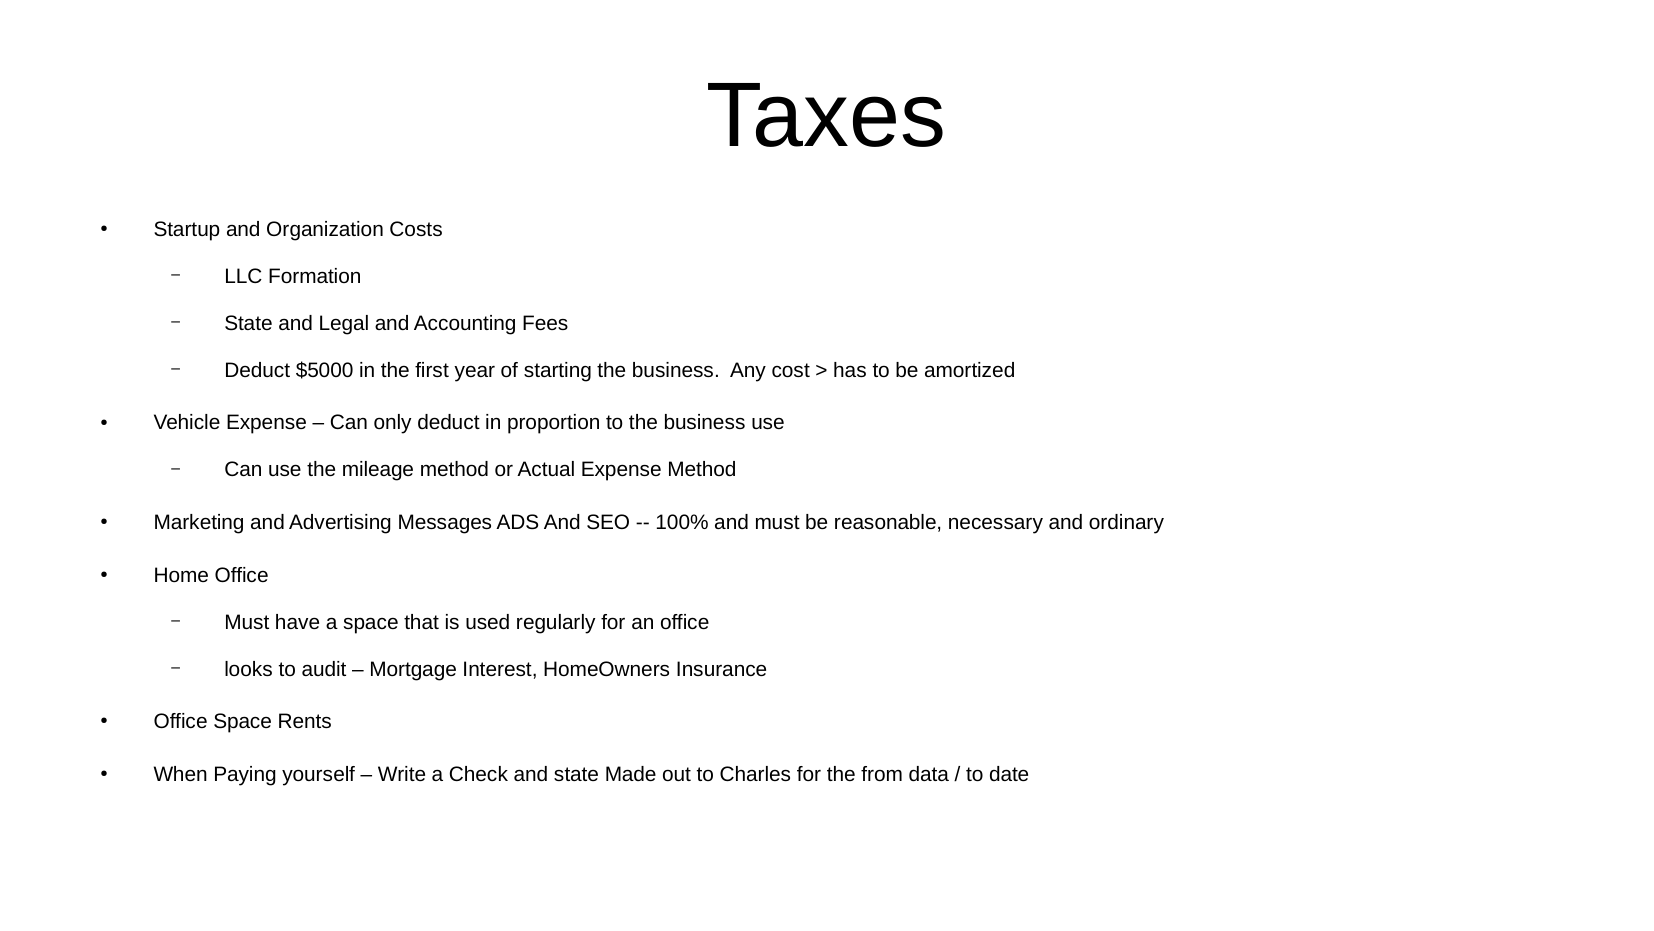

# Taxes
Startup and Organization Costs
LLC Formation
State and Legal and Accounting Fees
Deduct $5000 in the first year of starting the business. Any cost > has to be amortized
Vehicle Expense – Can only deduct in proportion to the business use
Can use the mileage method or Actual Expense Method
Marketing and Advertising Messages ADS And SEO -- 100% and must be reasonable, necessary and ordinary
Home Office
Must have a space that is used regularly for an office
looks to audit – Mortgage Interest, HomeOwners Insurance
Office Space Rents
When Paying yourself – Write a Check and state Made out to Charles for the from data / to date